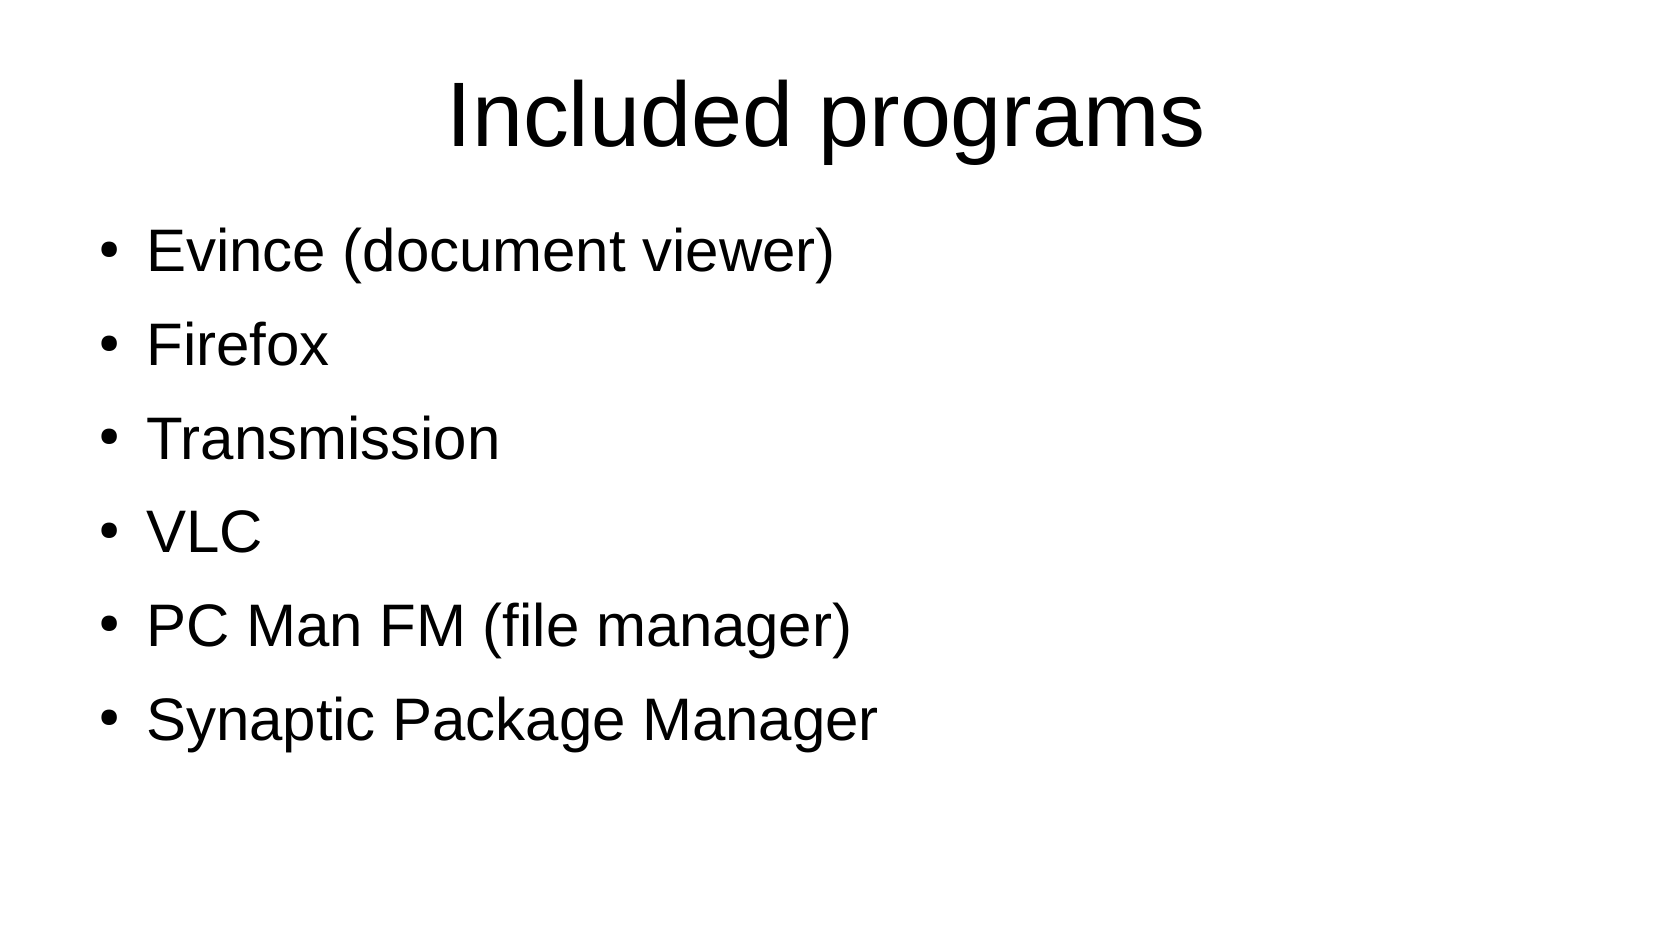

# Included programs
Evince (document viewer)
Firefox
Transmission
VLC
PC Man FM (file manager)
Synaptic Package Manager